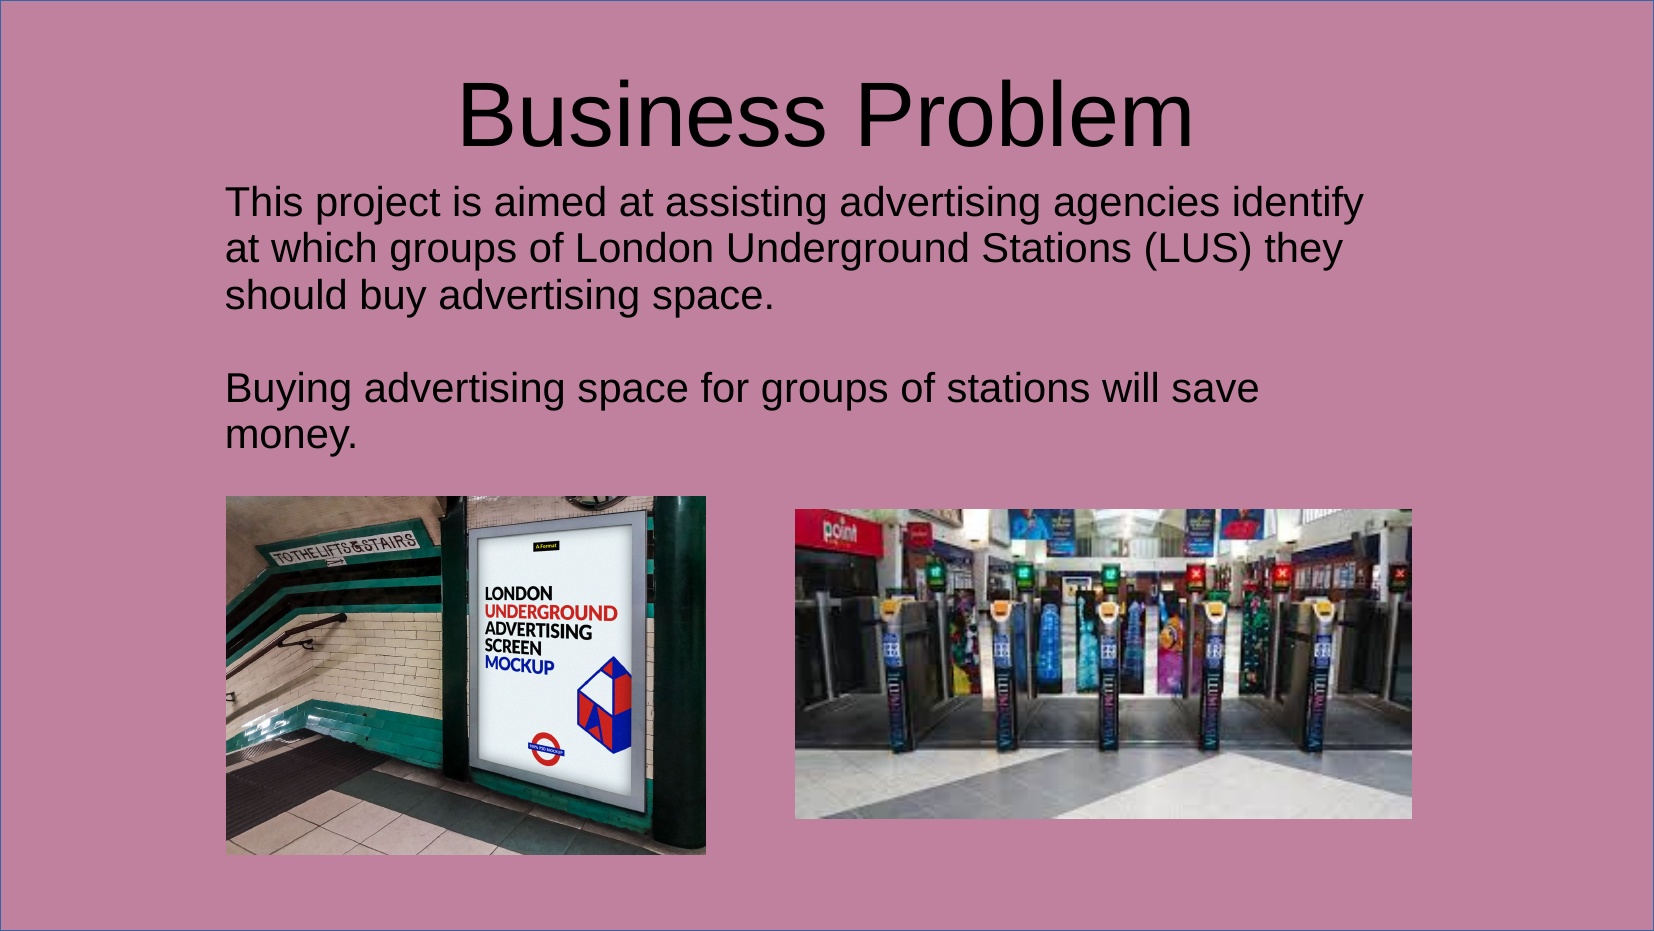

# Business Problem
This project is aimed at assisting advertising agencies identify at which groups of London Underground Stations (LUS) they should buy advertising space.
Buying advertising space for groups of stations will save money.